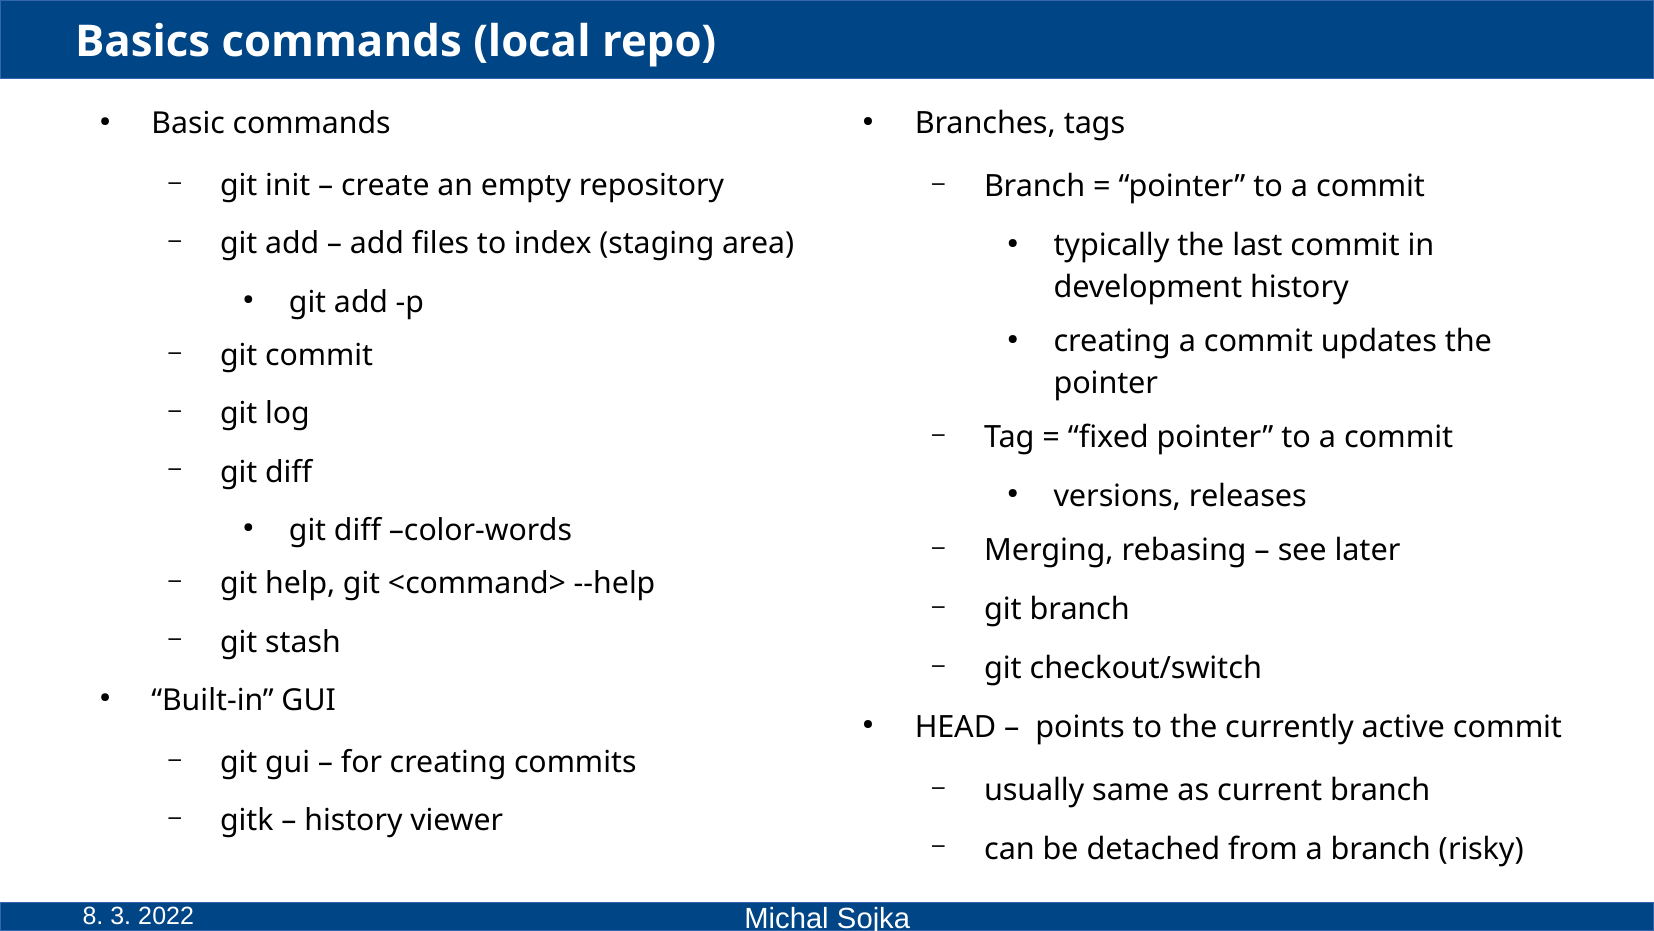

# Basics commands (local repo)
Basic commands
git init – create an empty repository
git add – add files to index (staging area)
git add -p
git commit
git log
git diff
git diff –color-words
git help, git <command> --help
git stash
“Built-in” GUI
git gui – for creating commits
gitk – history viewer
Branches, tags
Branch = “pointer” to a commit
typically the last commit in development history
creating a commit updates the pointer
Tag = “fixed pointer” to a commit
versions, releases
Merging, rebasing – see later
git branch
git checkout/switch
HEAD – points to the currently active commit
usually same as current branch
can be detached from a branch (risky)
8. 3. 2022
Michal Sojka